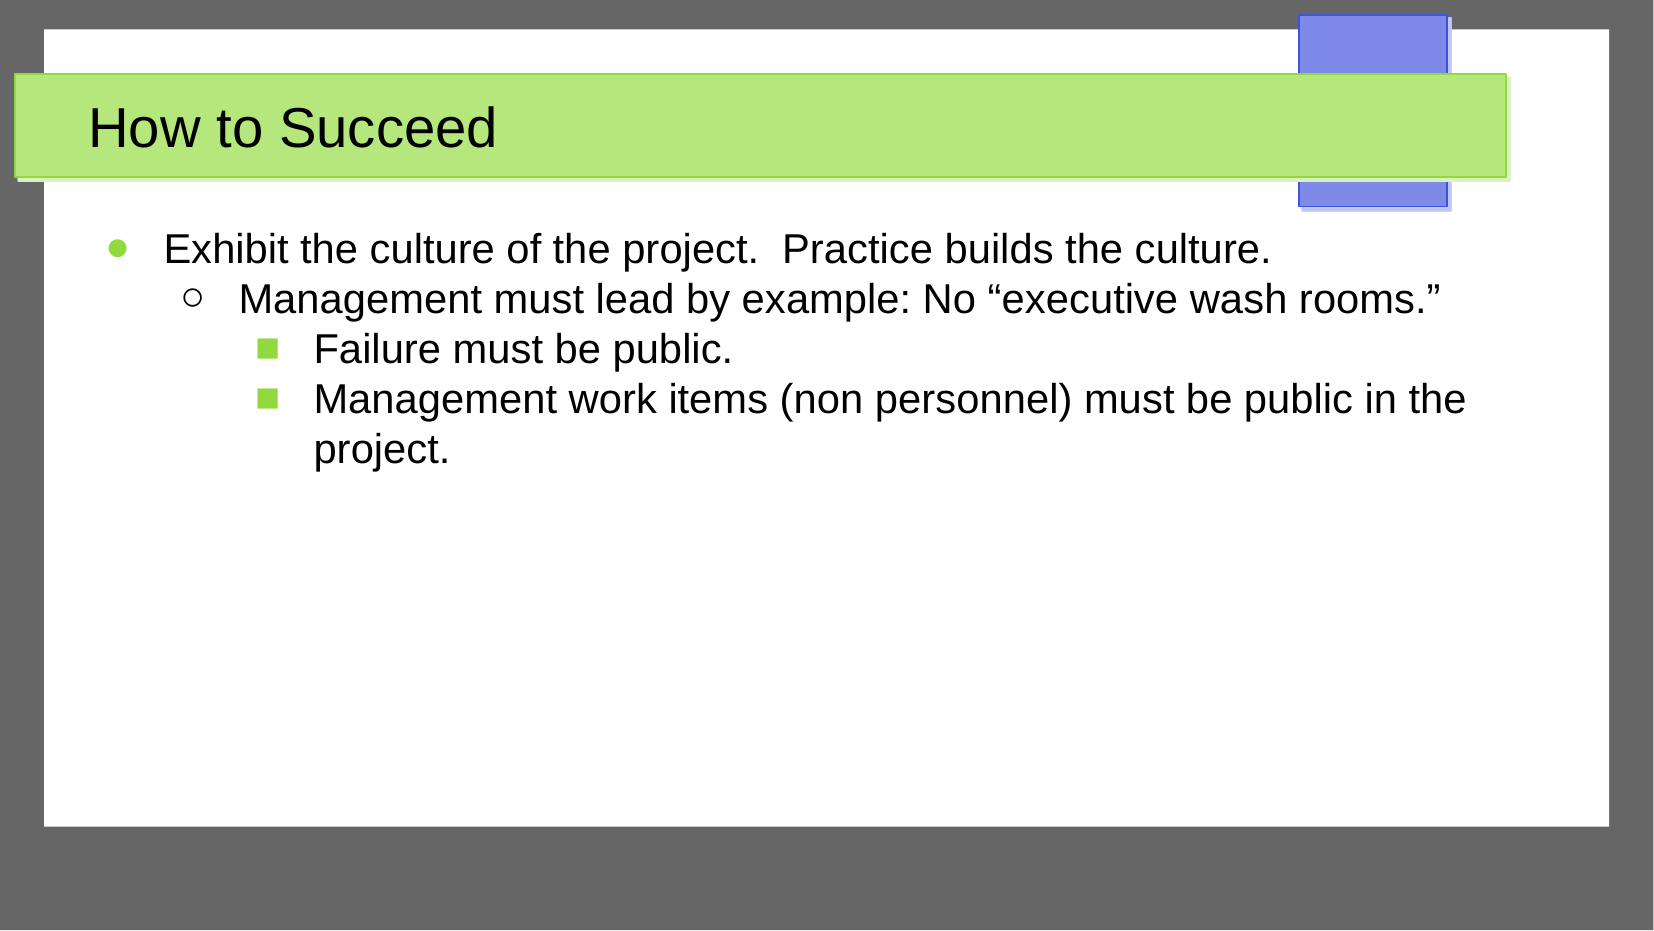

How to Succeed
Exhibit the culture of the project. Practice builds the culture.
Management must lead by example: No “executive wash rooms.”
Failure must be public.
Management work items (non personnel) must be public in the project.